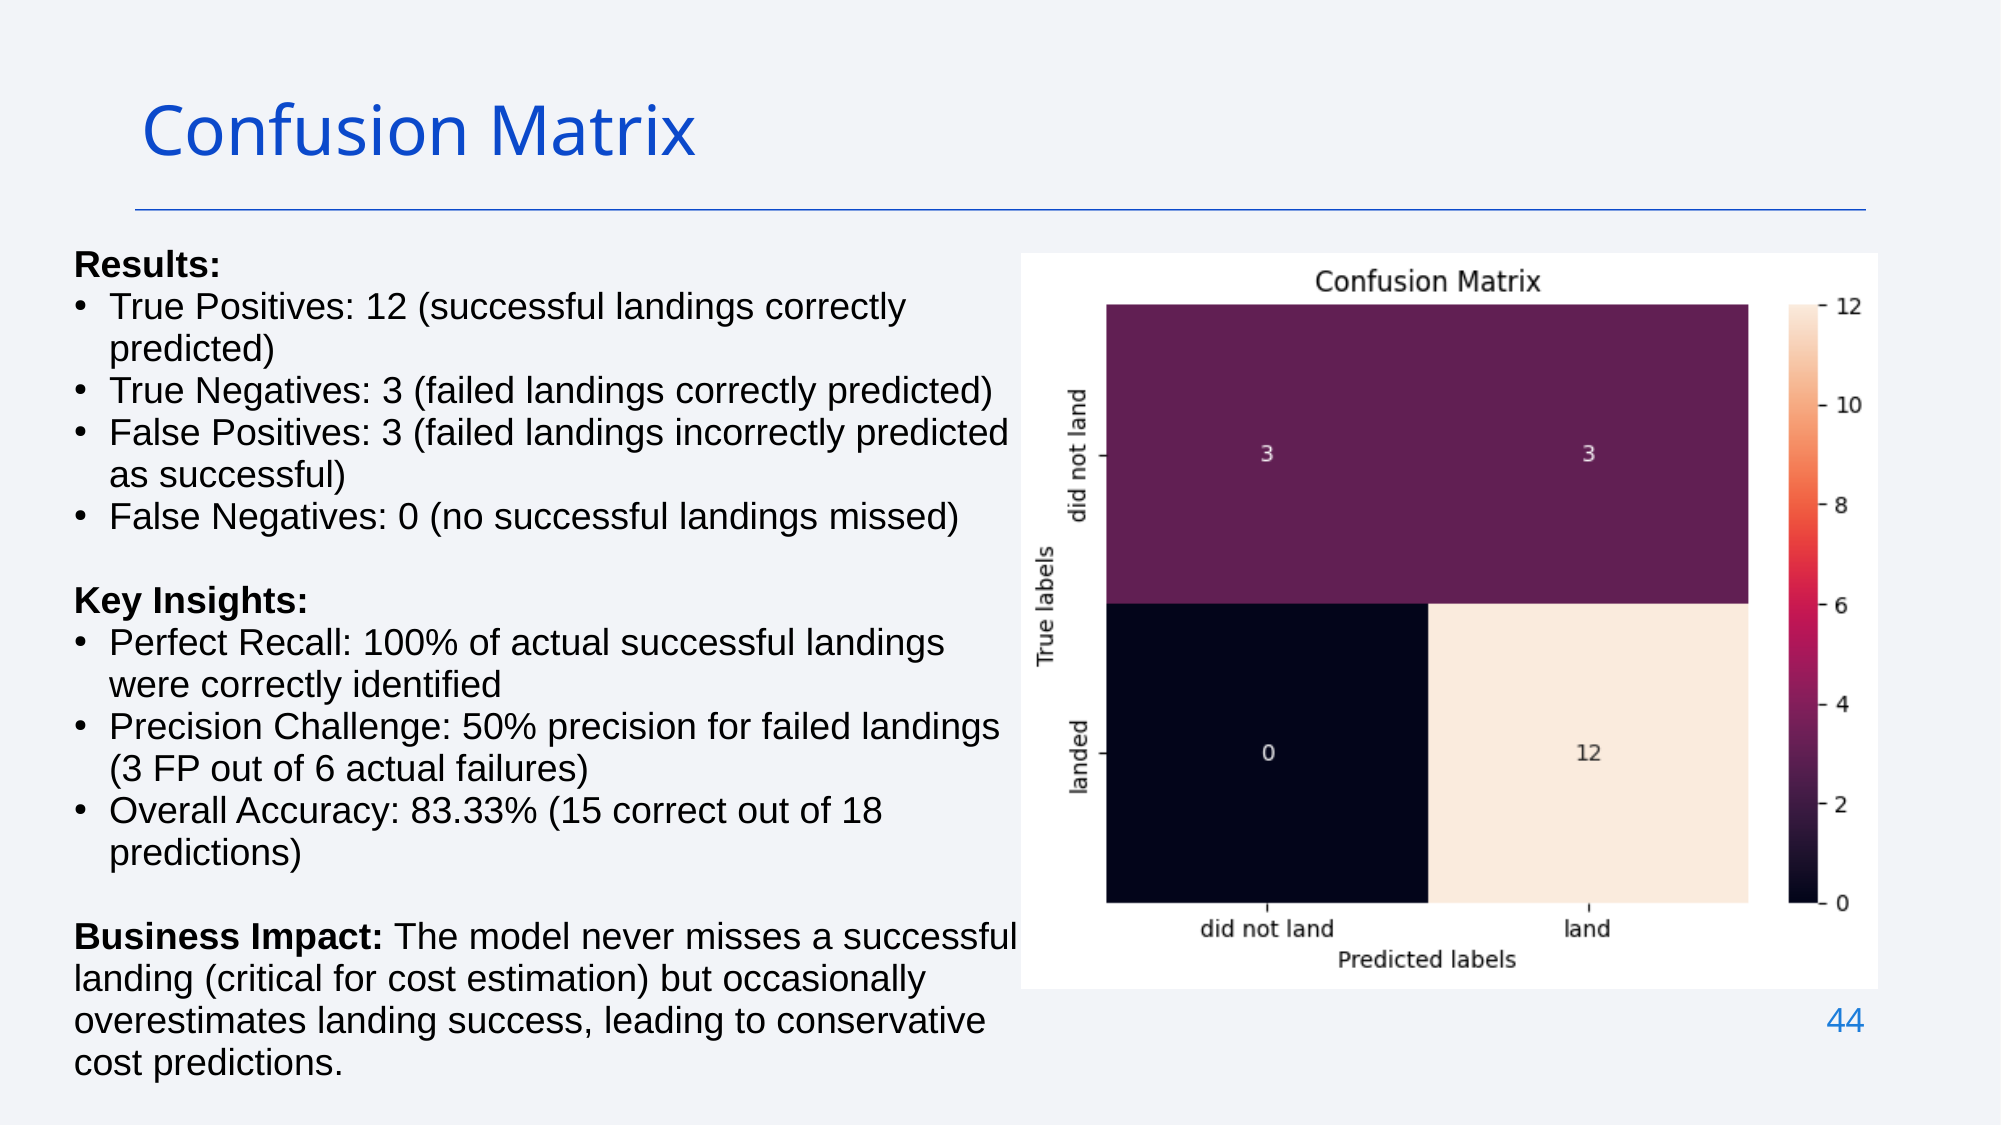

Confusion Matrix
Results:
True Positives: 12 (successful landings correctly predicted)
True Negatives: 3 (failed landings correctly predicted)
False Positives: 3 (failed landings incorrectly predicted as successful)
False Negatives: 0 (no successful landings missed)
Key Insights:
Perfect Recall: 100% of actual successful landings were correctly identified
Precision Challenge: 50% precision for failed landings (3 FP out of 6 actual failures)
Overall Accuracy: 83.33% (15 correct out of 18 predictions)
Business Impact: The model never misses a successful landing (critical for cost estimation) but occasionally overestimates landing success, leading to conservative cost predictions.
44